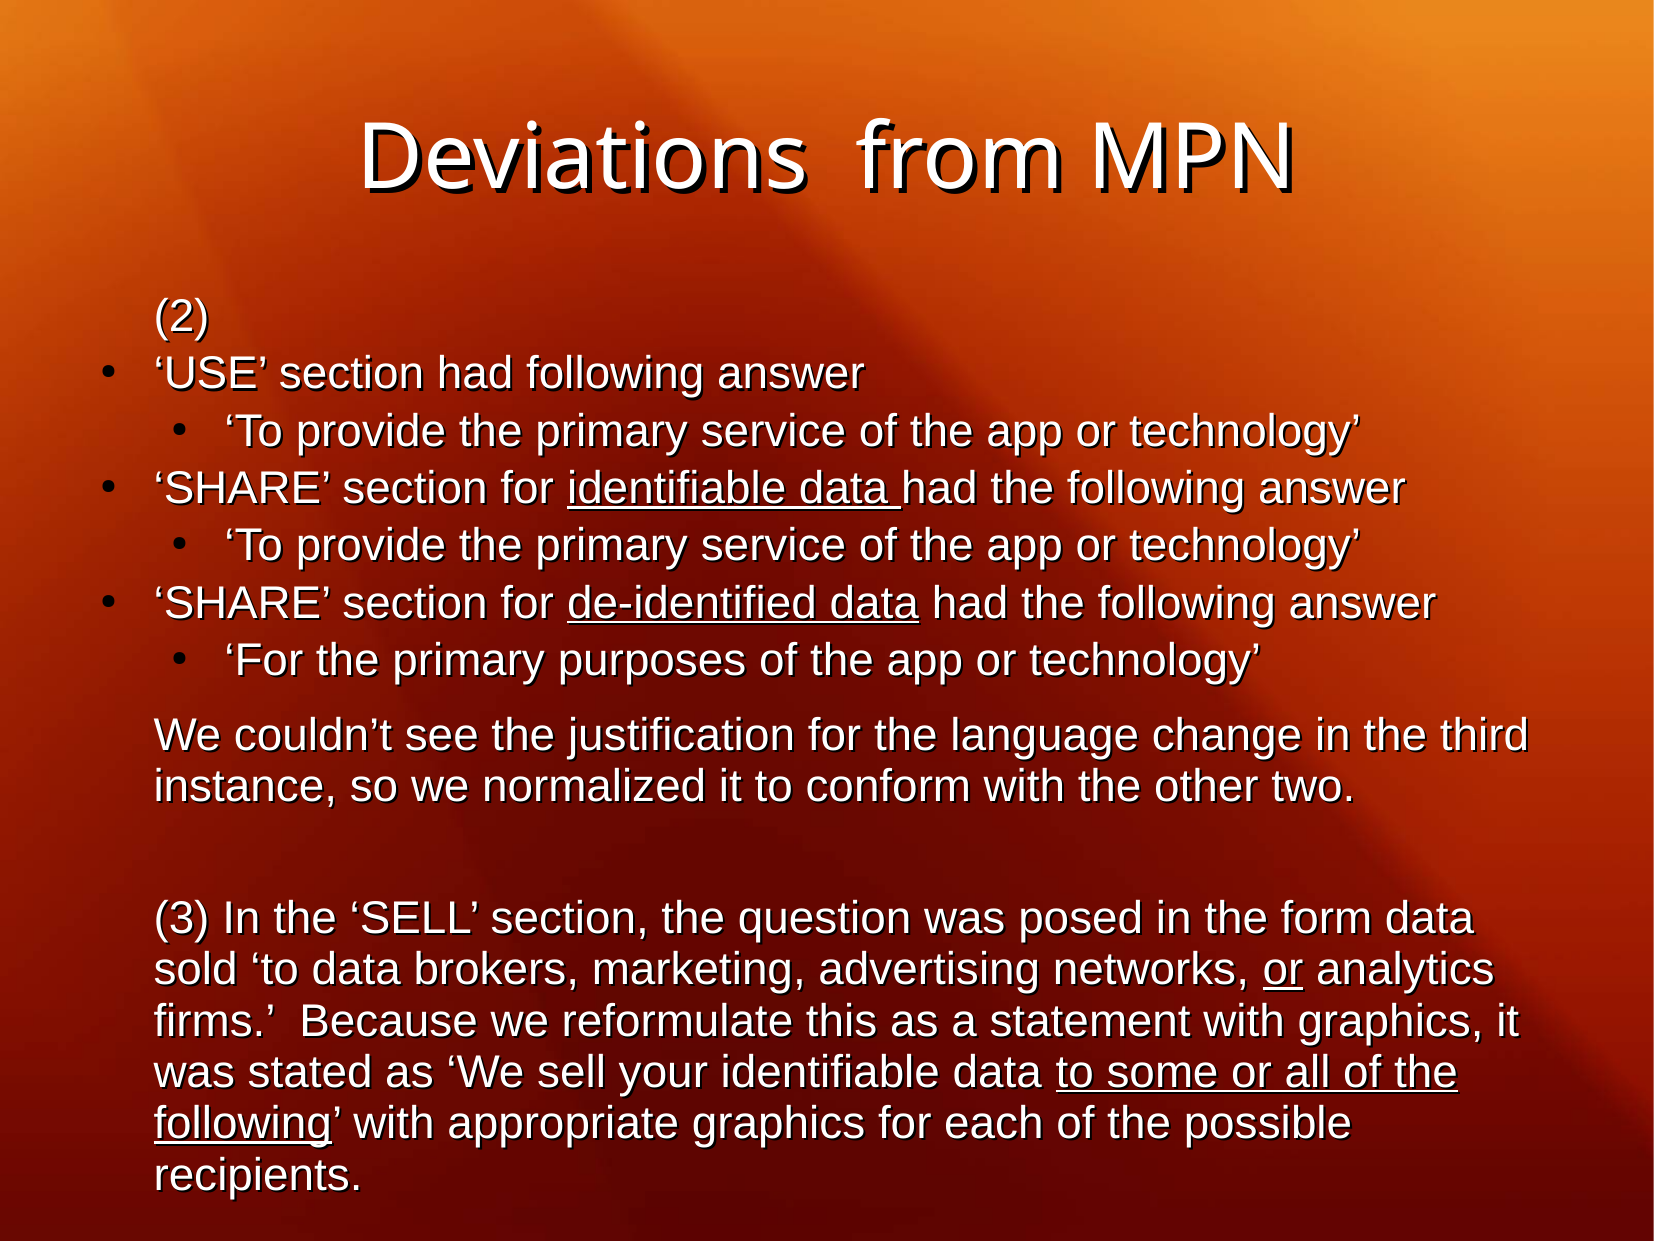

# Deviations from MPN
(2)
‘USE’ section had following answer
‘To provide the primary service of the app or technology’
‘SHARE’ section for identifiable data had the following answer
‘To provide the primary service of the app or technology’
‘SHARE’ section for de-identified data had the following answer
‘For the primary purposes of the app or technology’
We couldn’t see the justification for the language change in the third instance, so we normalized it to conform with the other two.
(3) In the ‘SELL’ section, the question was posed in the form data sold ‘to data brokers, marketing, advertising networks, or analytics firms.’ Because we reformulate this as a statement with graphics, it was stated as ‘We sell your identifiable data to some or all of the following’ with appropriate graphics for each of the possible recipients.